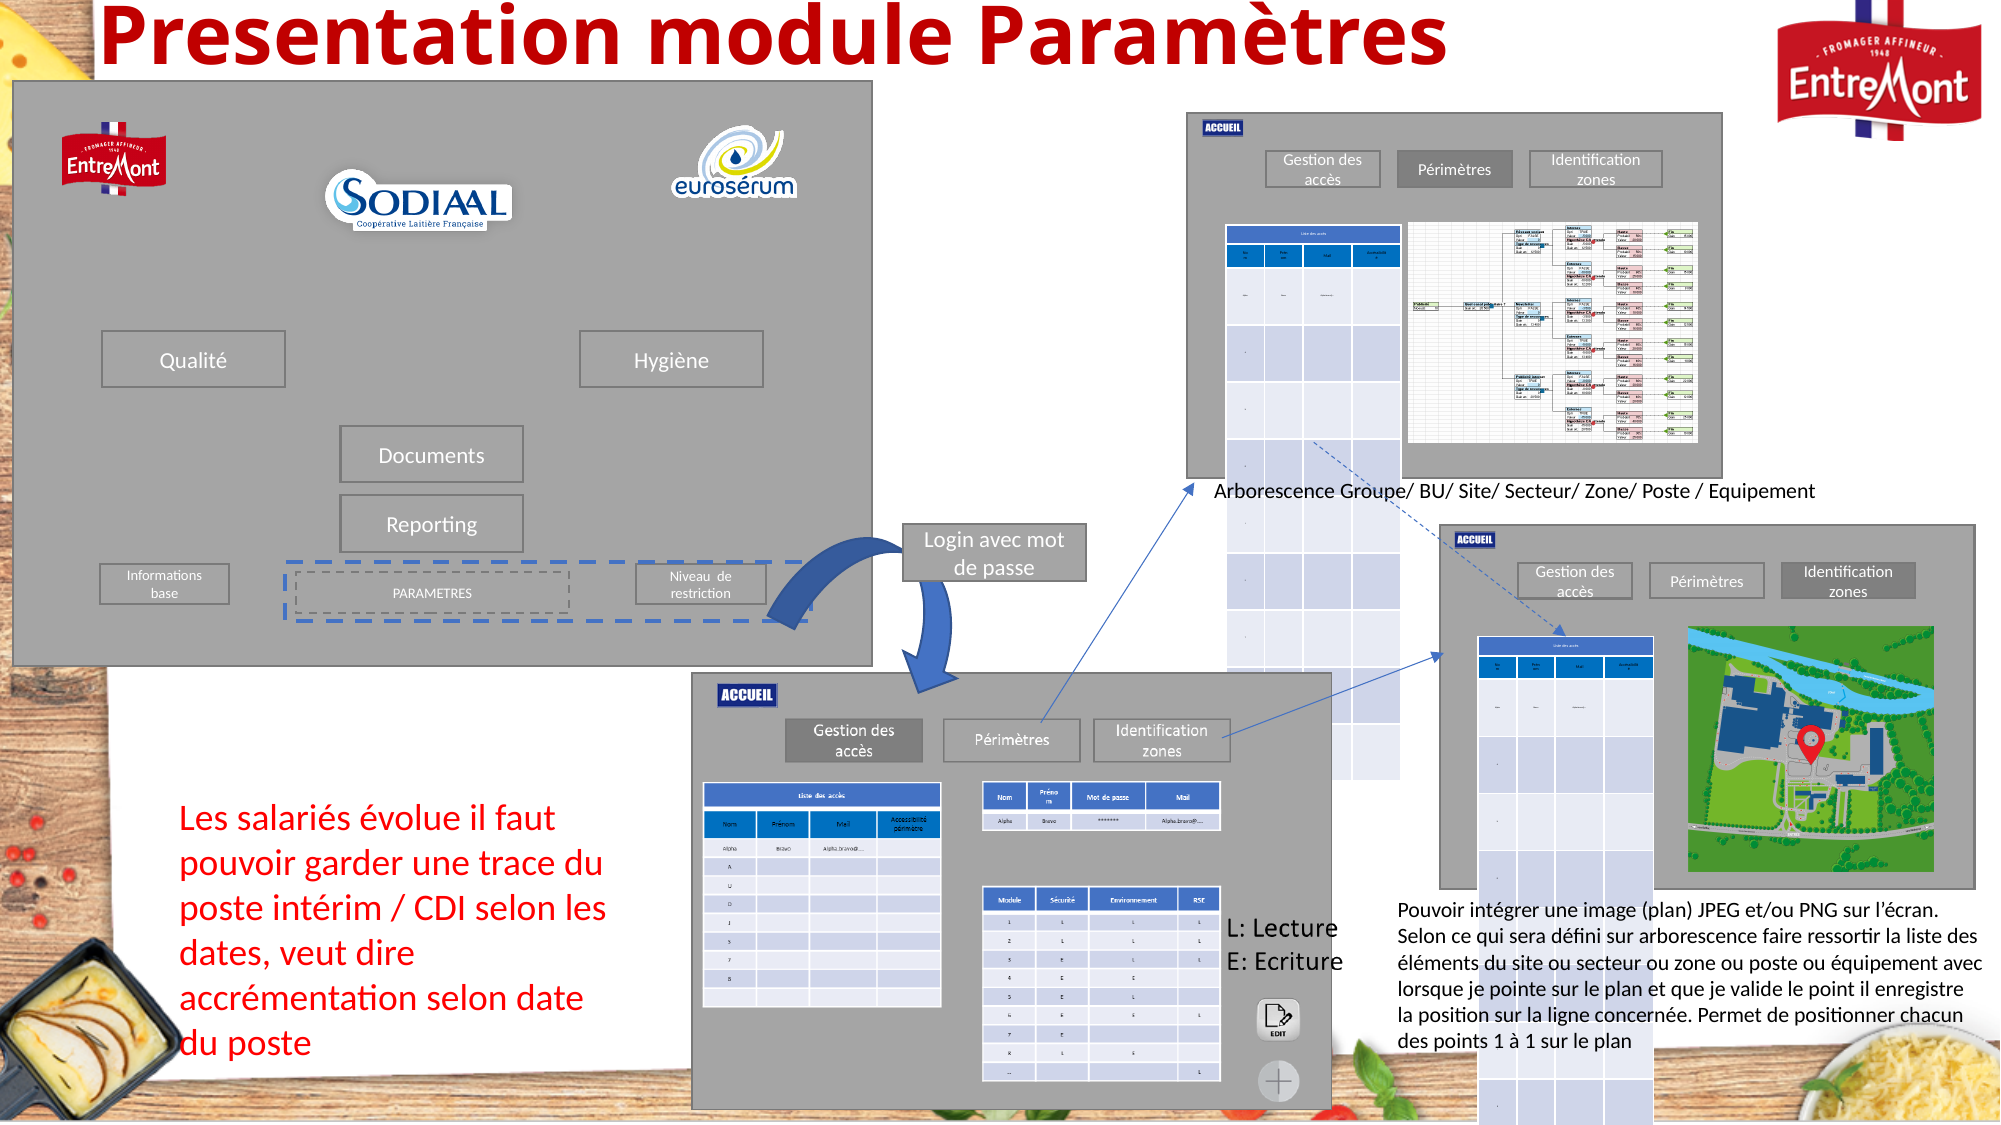

Presentation module Paramètres
Qualité
Hygiène
Documents
Reporting
Informations base
Niveau de restriction
PARAMETRES
Gestion des accès
Périmètres
Identification zones
| Liste des accès | | | |
| --- | --- | --- | --- |
| Nom | Prénom | Mail | Accèssibilité |
| Alpha | Bravo | Alpha.bravo@.... | |
| A | | | |
| U | | | |
| D | | | |
| J | | | |
| S | | | |
| 7 | | | |
| 8 | | | |
| | | | |
Arborescence Groupe/ BU/ Site/ Secteur/ Zone/ Poste / Equipement
Login avec mot de passe
Périmètres
Gestion des accès
Identification zones
| Liste des accès | | | |
| --- | --- | --- | --- |
| Nom | Prénom | Mail | Accèssibilité |
| Alpha | Bravo | Alpha.bravo@.... | |
| A | | | |
| U | | | |
| D | | | |
| J | | | |
| S | | | |
| 7 | | | |
| 8 | | | |
| | | | |
Les salariés évolue il faut pouvoir garder une trace du poste intérim / CDI selon les dates, veut dire accrémentation selon date du poste
Pouvoir intégrer une image (plan) JPEG et/ou PNG sur l’écran. Selon ce qui sera défini sur arborescence faire ressortir la liste des éléments du site ou secteur ou zone ou poste ou équipement avec lorsque je pointe sur le plan et que je valide le point il enregistre la position sur la ligne concernée. Permet de positionner chacun des points 1 à 1 sur le plan
Gestion des accès
Périmètres
Identification zones
| Nom | Prénom | Mot de passe | Mail |
| --- | --- | --- | --- |
| Alpha | Bravo | \*\*\*\*\*\*\* | Alpha.bravo@.... |
| Liste des accès | | | |
| --- | --- | --- | --- |
| Nom | Prénom | Mail | Accessibilité périmètre |
| Alpha | Bravo | Alpha.bravo@.... | |
| A | | | |
| U | | | |
| D | | | |
| J | | | |
| S | | | |
| 7 | | | |
| 8 | | | |
| | | | |
| Module | Sécurité | Environnement | RSE |
| --- | --- | --- | --- |
| 1 | L | L | L |
| 2 | L | L | L |
| 3 | E | L | L |
| 4 | E | E | |
| 5 | E | L | |
| 6 | E | E | L |
| 7 | E | | |
| 8 | L | E | |
| … | | | L |
L: Lecture
E: Ecriture